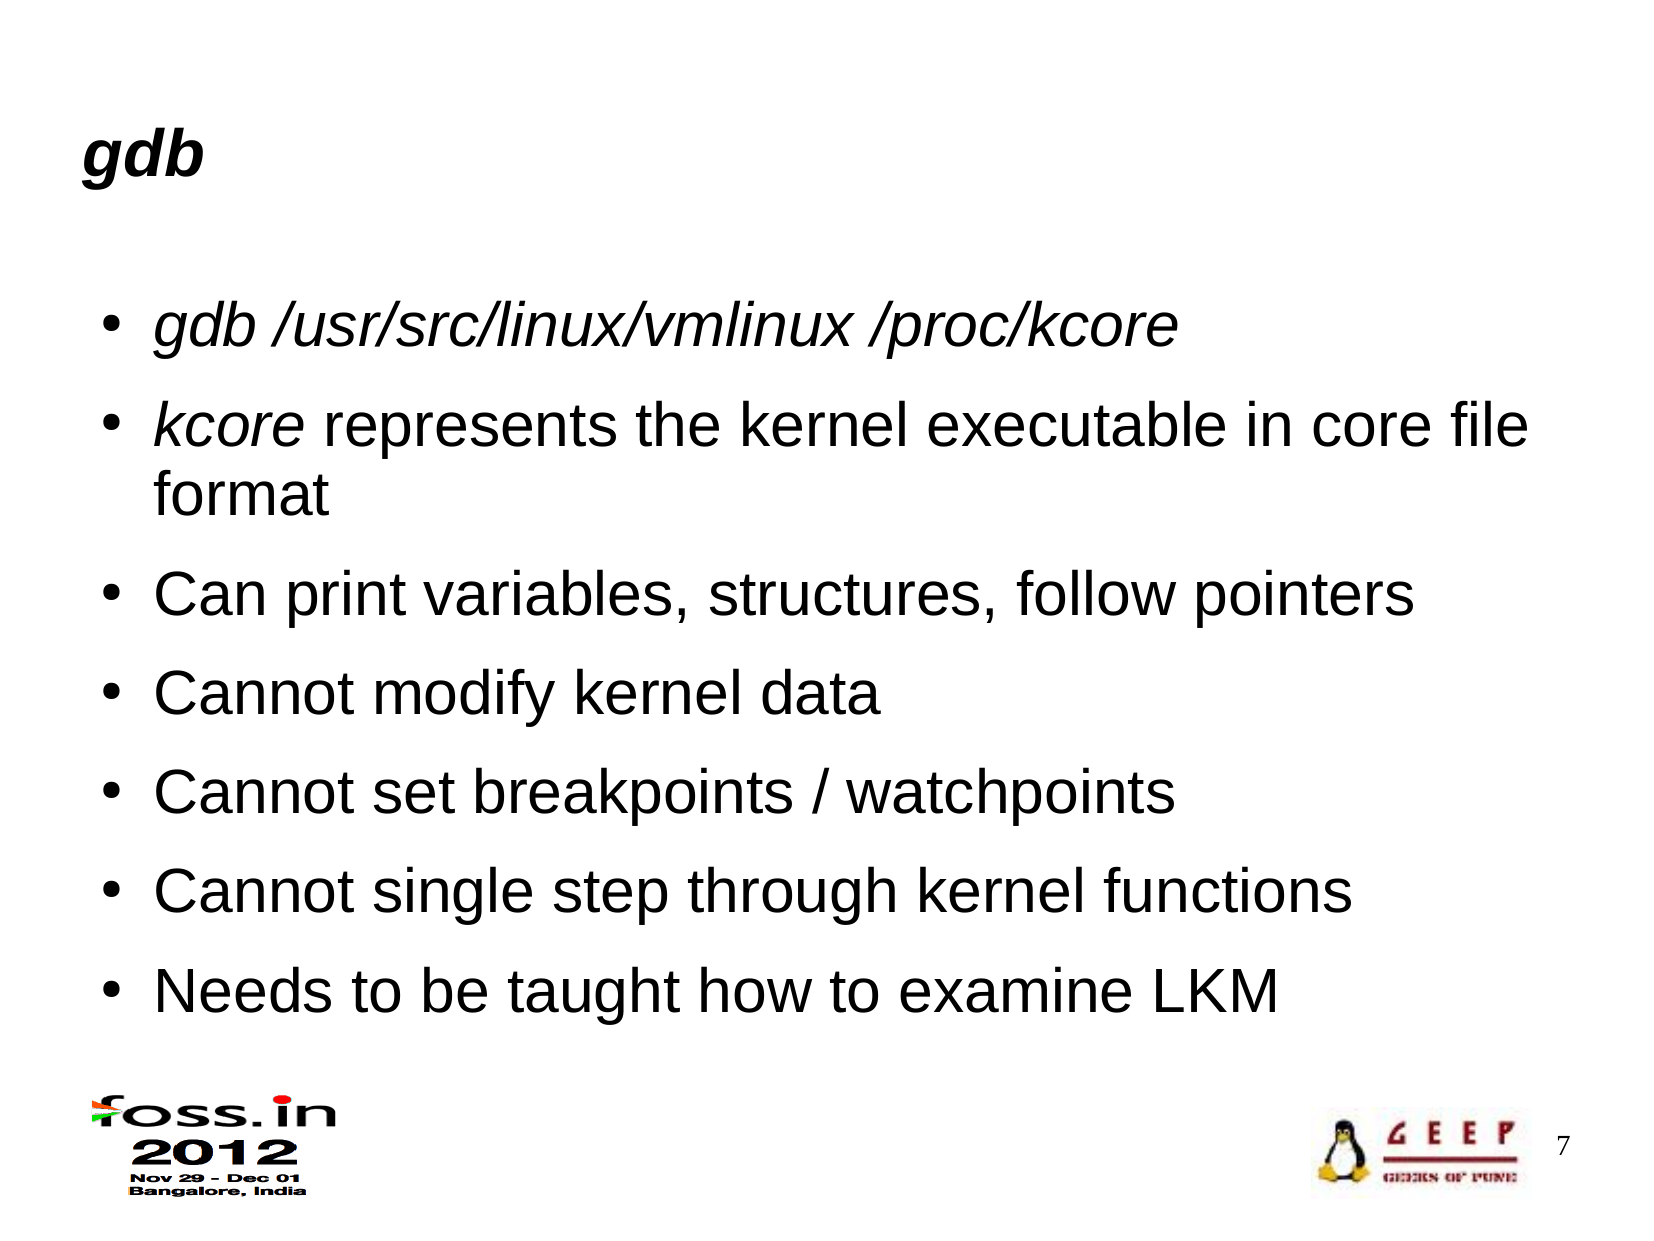

# gdb
gdb /usr/src/linux/vmlinux /proc/kcore
kcore represents the kernel executable in core file format
Can print variables, structures, follow pointers
Cannot modify kernel data
Cannot set breakpoints / watchpoints
Cannot single step through kernel functions
Needs to be taught how to examine LKM
7